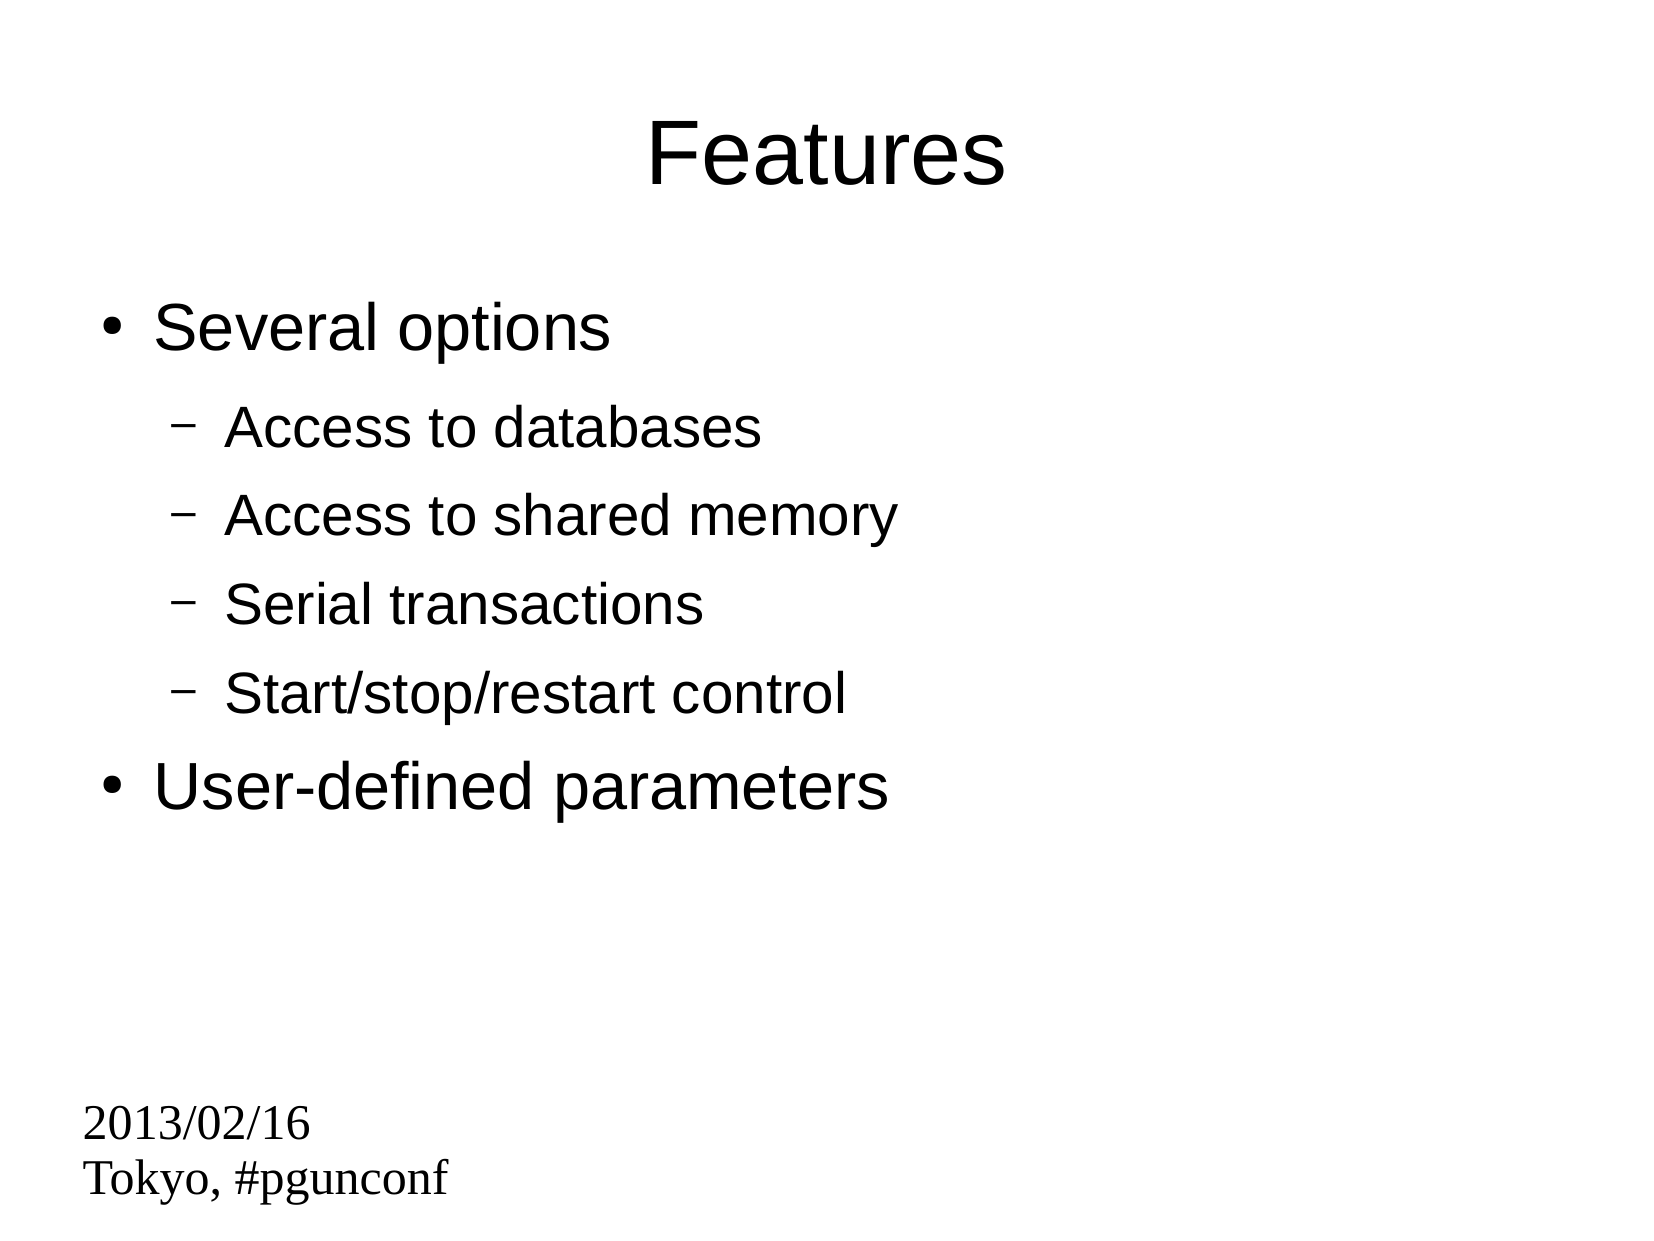

# Features
Several options
Access to databases
Access to shared memory
Serial transactions
Start/stop/restart control
User-defined parameters